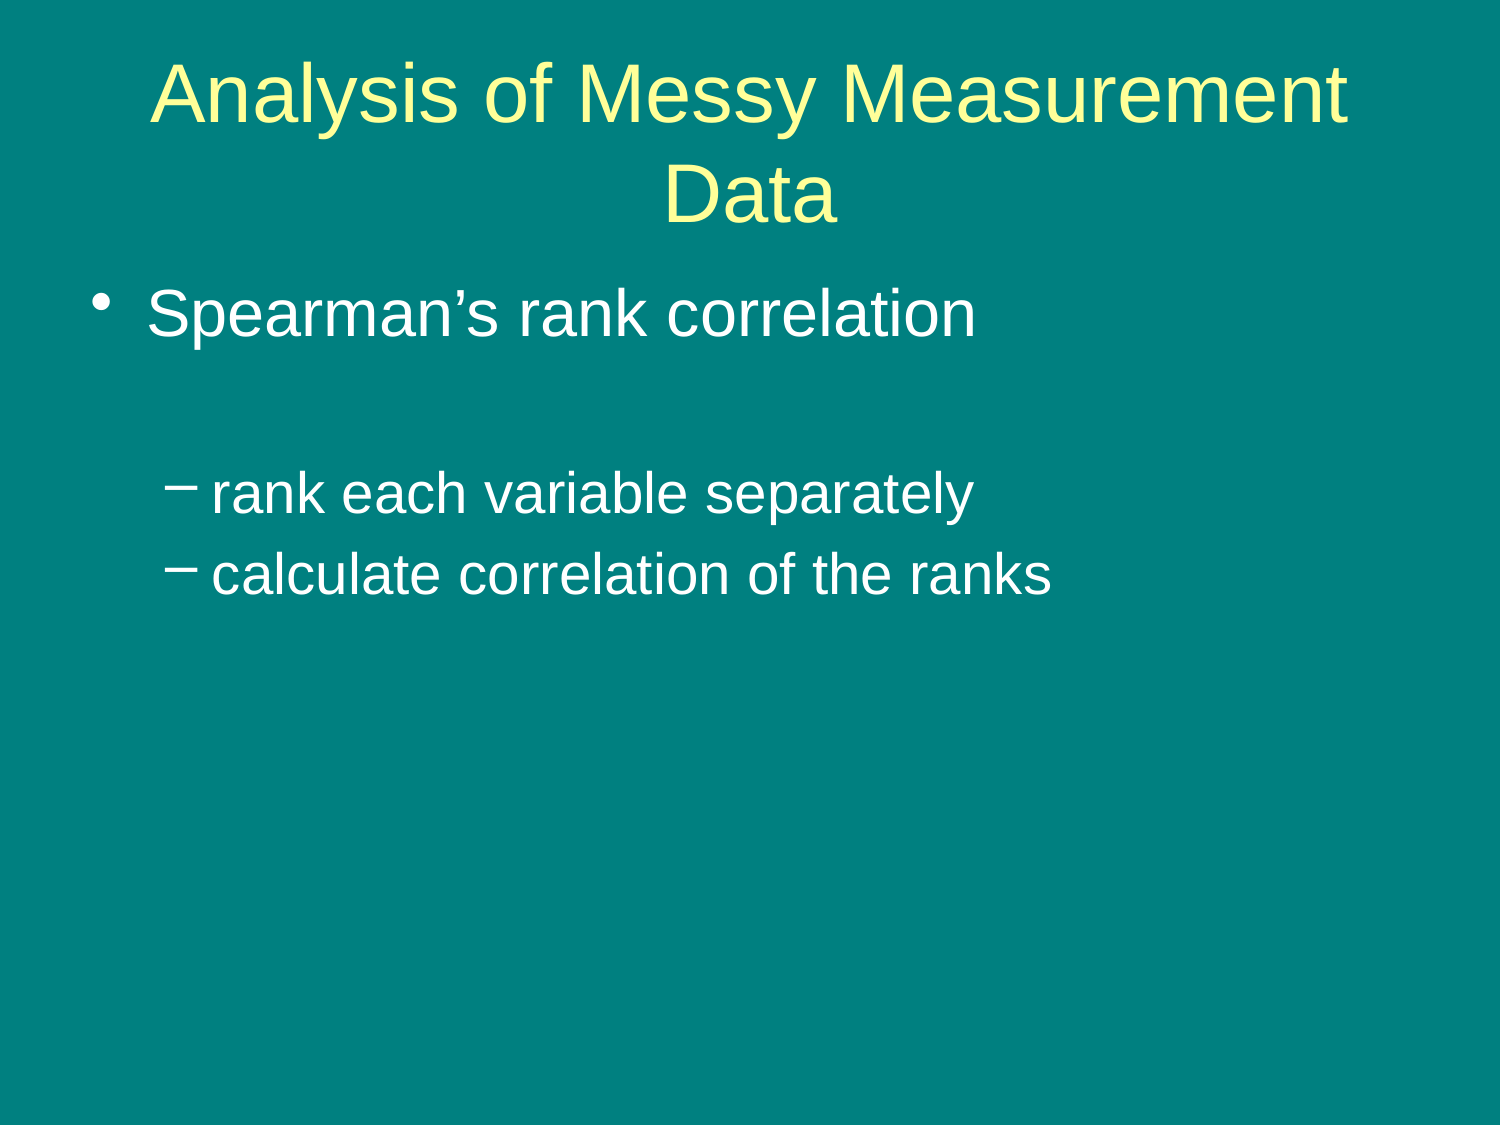

# Analysis of Messy Measurement Data
Spearman’s rank correlation
rank each variable separately
calculate correlation of the ranks